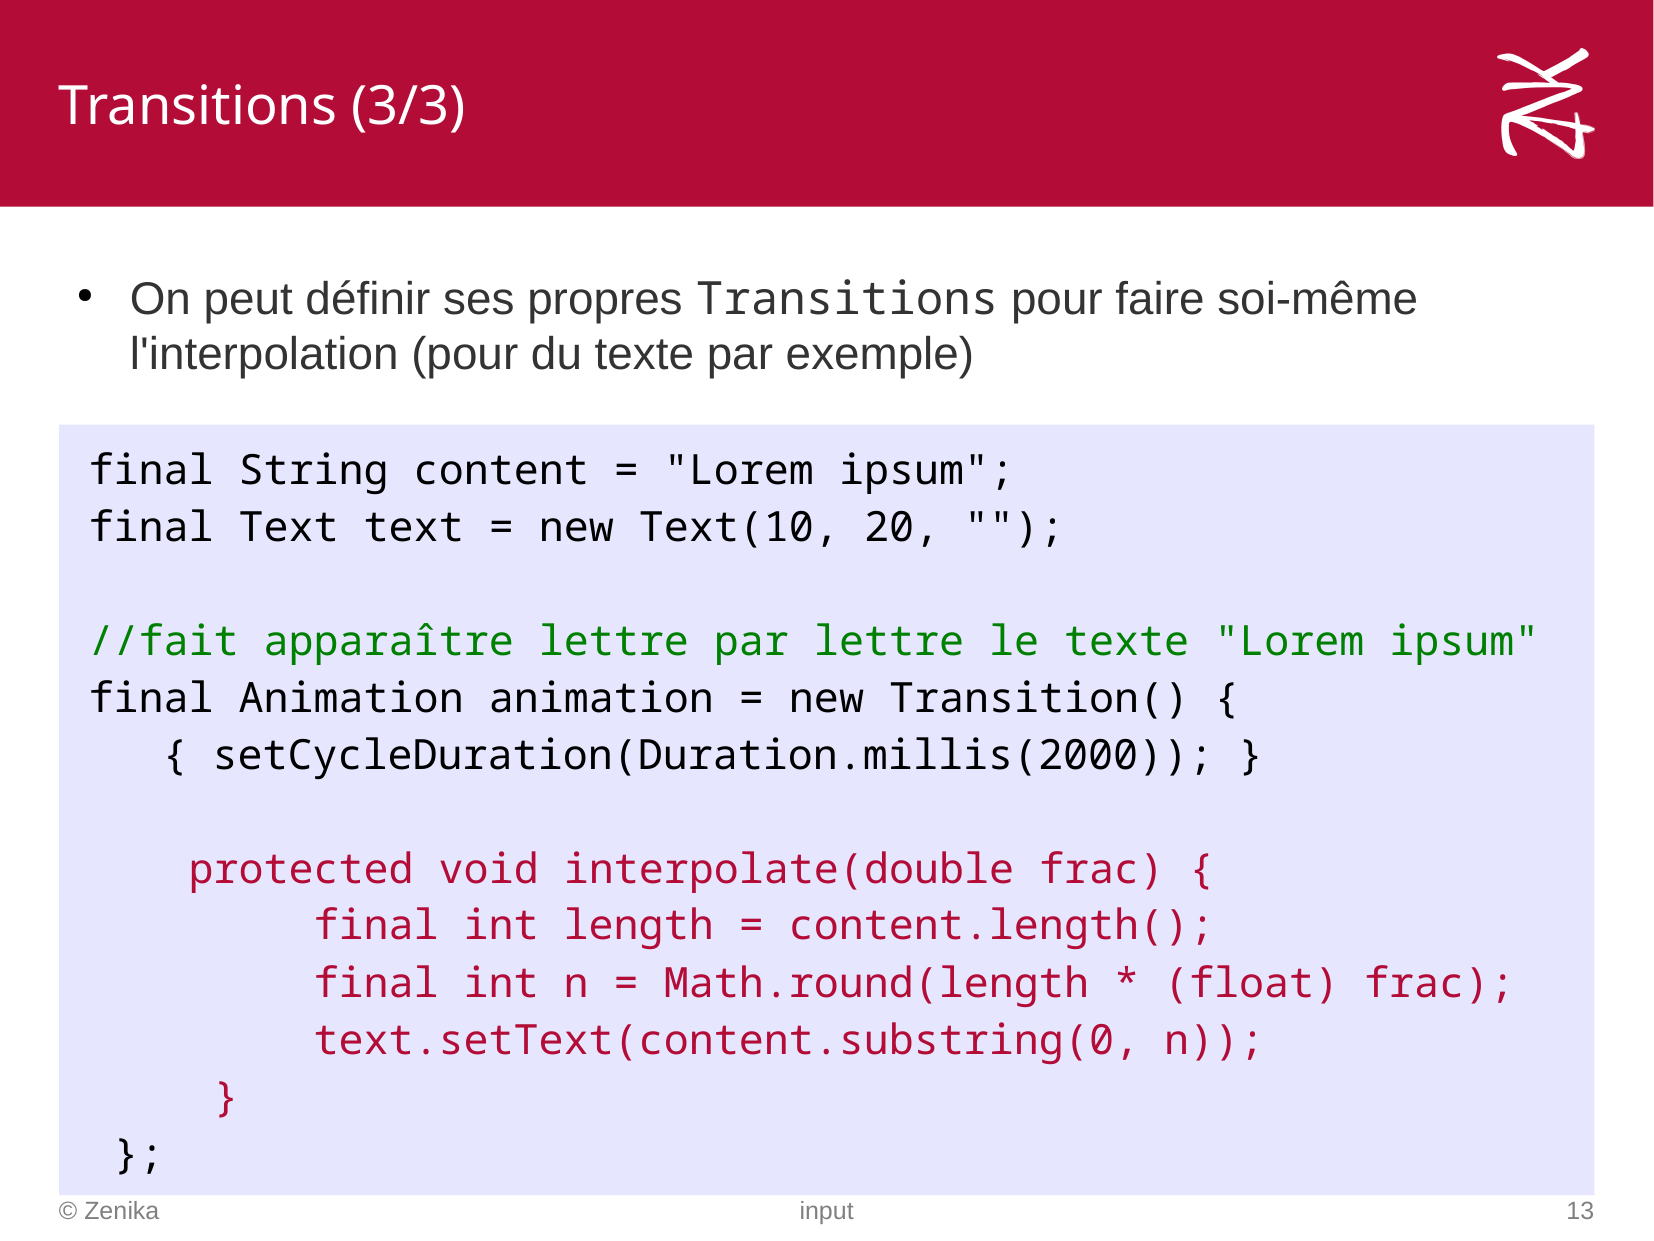

# Transitions (3/3)
On peut définir ses propres Transitions pour faire soi-même l'interpolation (pour du texte par exemple)
final String content = "Lorem ipsum";
final Text text = new Text(10, 20, "");
//fait apparaître lettre par lettre le texte "Lorem ipsum"
final Animation animation = new Transition() {
	{ setCycleDuration(Duration.millis(2000)); }
 protected void interpolate(double frac) {
 final int length = content.length();
 final int n = Math.round(length * (float) frac);
 text.setText(content.substring(0, n));
 }
 };